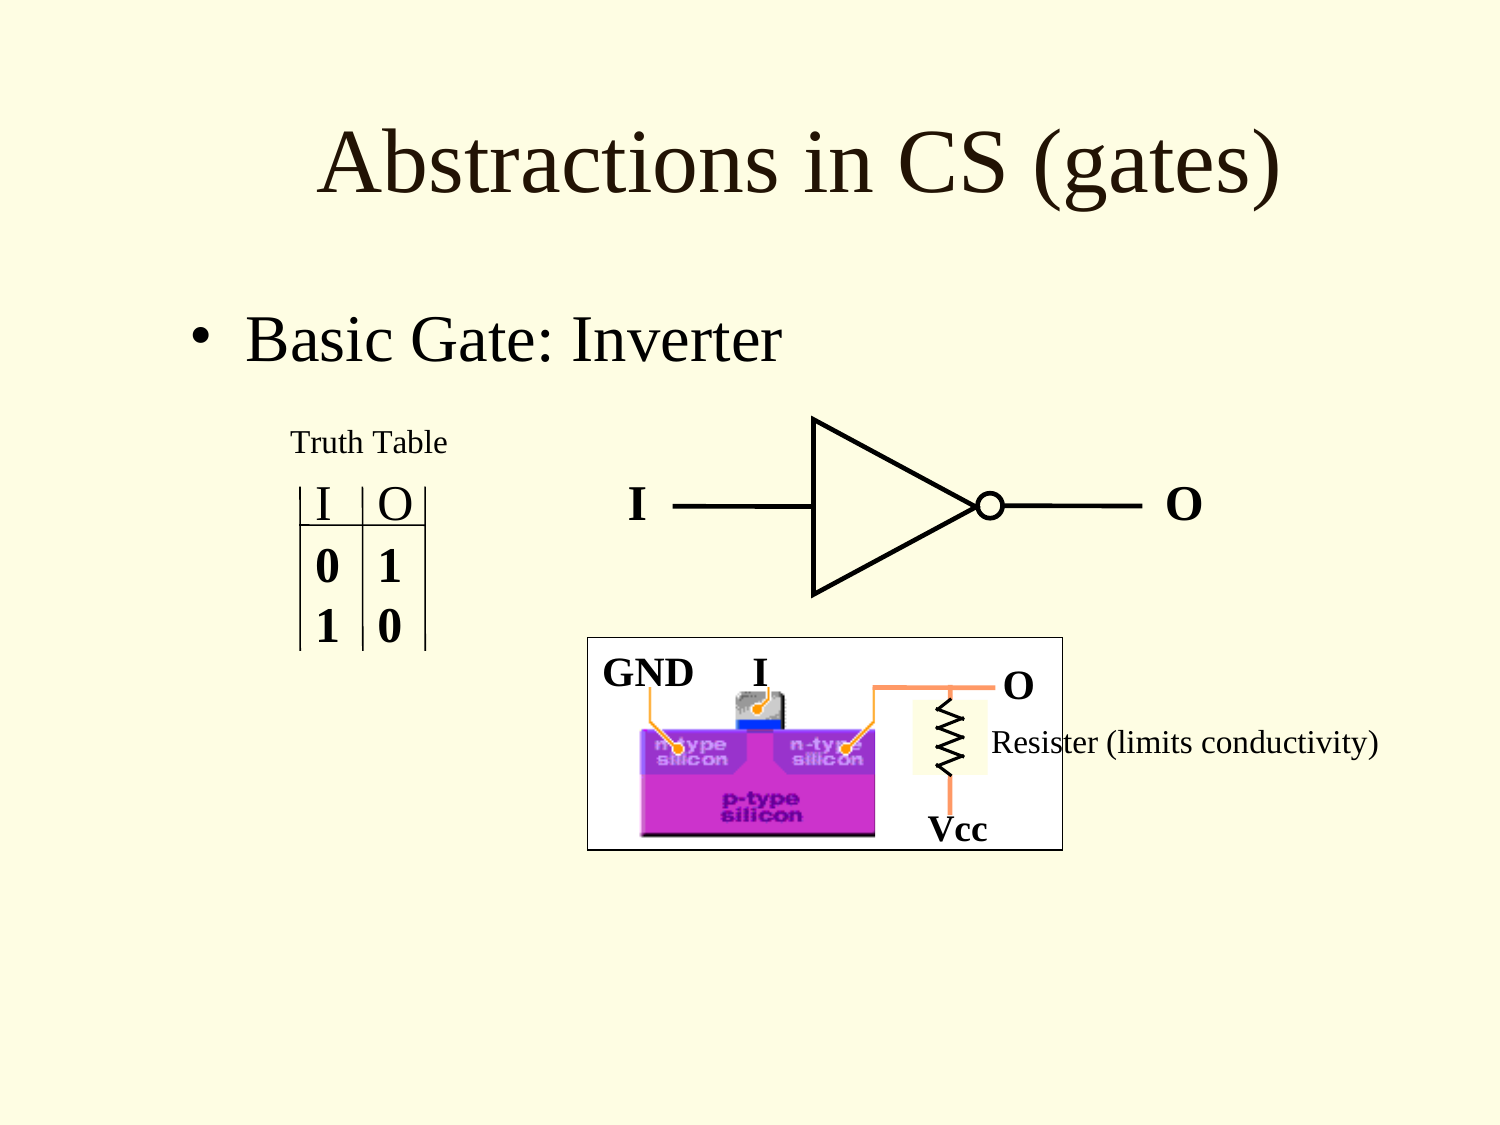

# Abstractions in CS (gates)‏
Basic Gate: Inverter
Truth Table
I
O
I
O
0
1
1
0
GND
I
O
Vcc
Resister (limits conductivity)‏